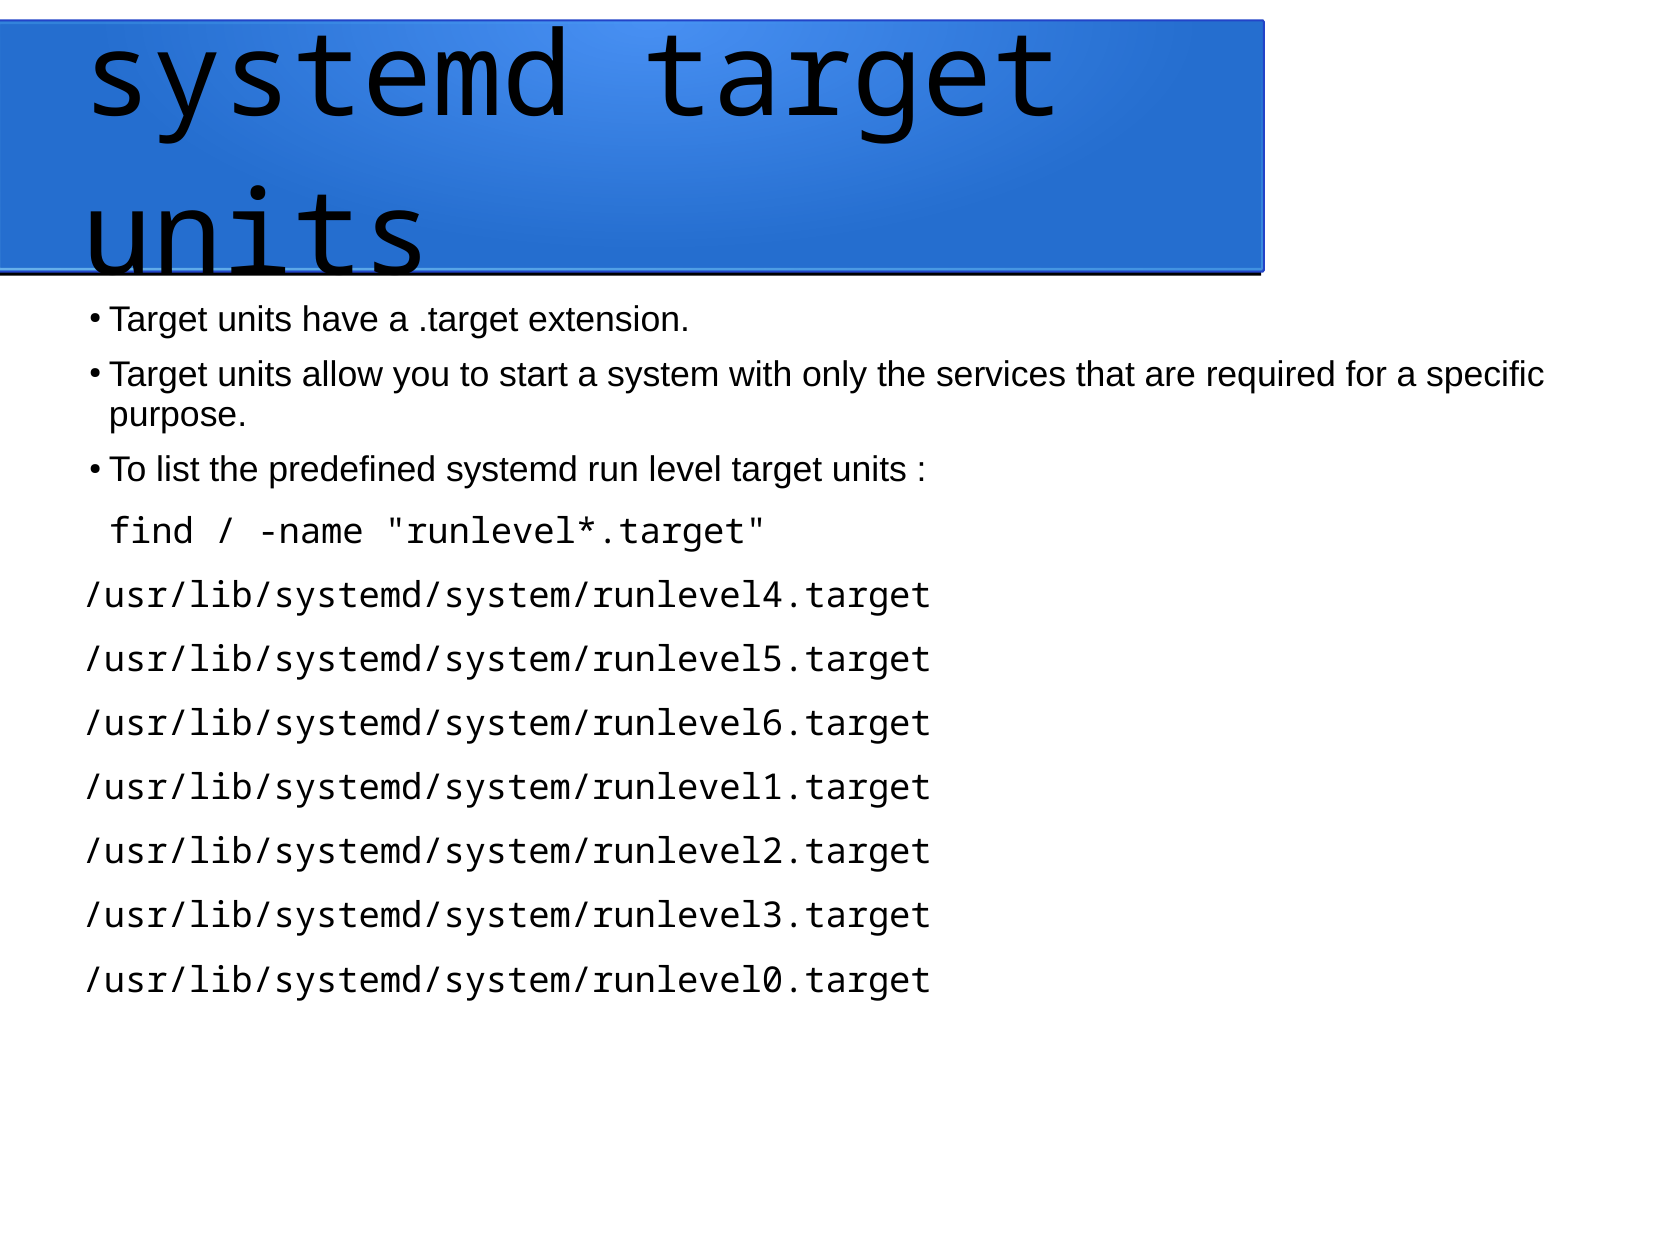

# systemd target units
Target units have a .target extension.
Target units allow you to start a system with only the services that are required for a specific purpose.
To list the predefined systemd run level target units :
find / -name "runlevel*.target"
/usr/lib/systemd/system/runlevel4.target
/usr/lib/systemd/system/runlevel5.target
/usr/lib/systemd/system/runlevel6.target
/usr/lib/systemd/system/runlevel1.target
/usr/lib/systemd/system/runlevel2.target
/usr/lib/systemd/system/runlevel3.target
/usr/lib/systemd/system/runlevel0.target